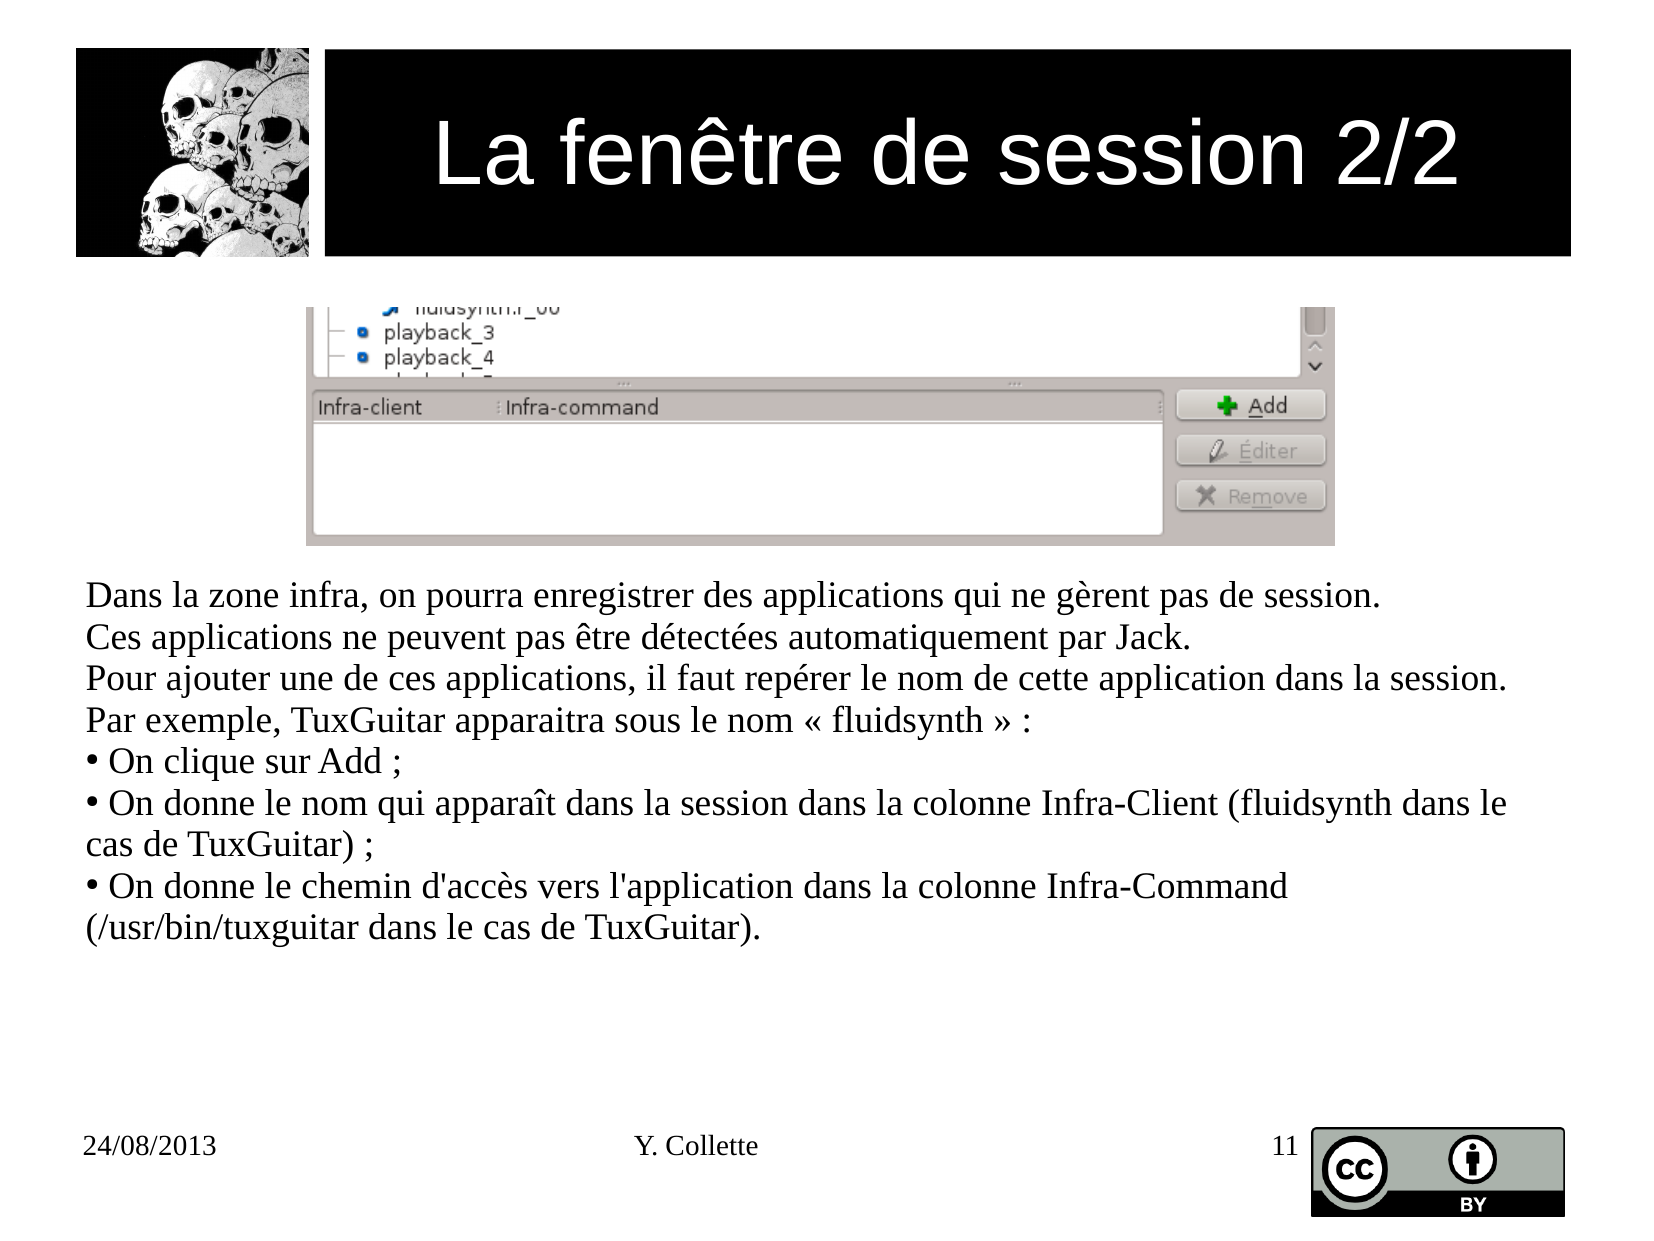

# La fenêtre de session 2/2
Dans la zone infra, on pourra enregistrer des applications qui ne gèrent pas de session.
Ces applications ne peuvent pas être détectées automatiquement par Jack.
Pour ajouter une de ces applications, il faut repérer le nom de cette application dans la session.
Par exemple, TuxGuitar apparaitra sous le nom « fluidsynth » :
 On clique sur Add ;
 On donne le nom qui apparaît dans la session dans la colonne Infra-Client (fluidsynth dans le cas de TuxGuitar) ;
 On donne le chemin d'accès vers l'application dans la colonne Infra-Command (/usr/bin/tuxguitar dans le cas de TuxGuitar).
Y. Collette
11